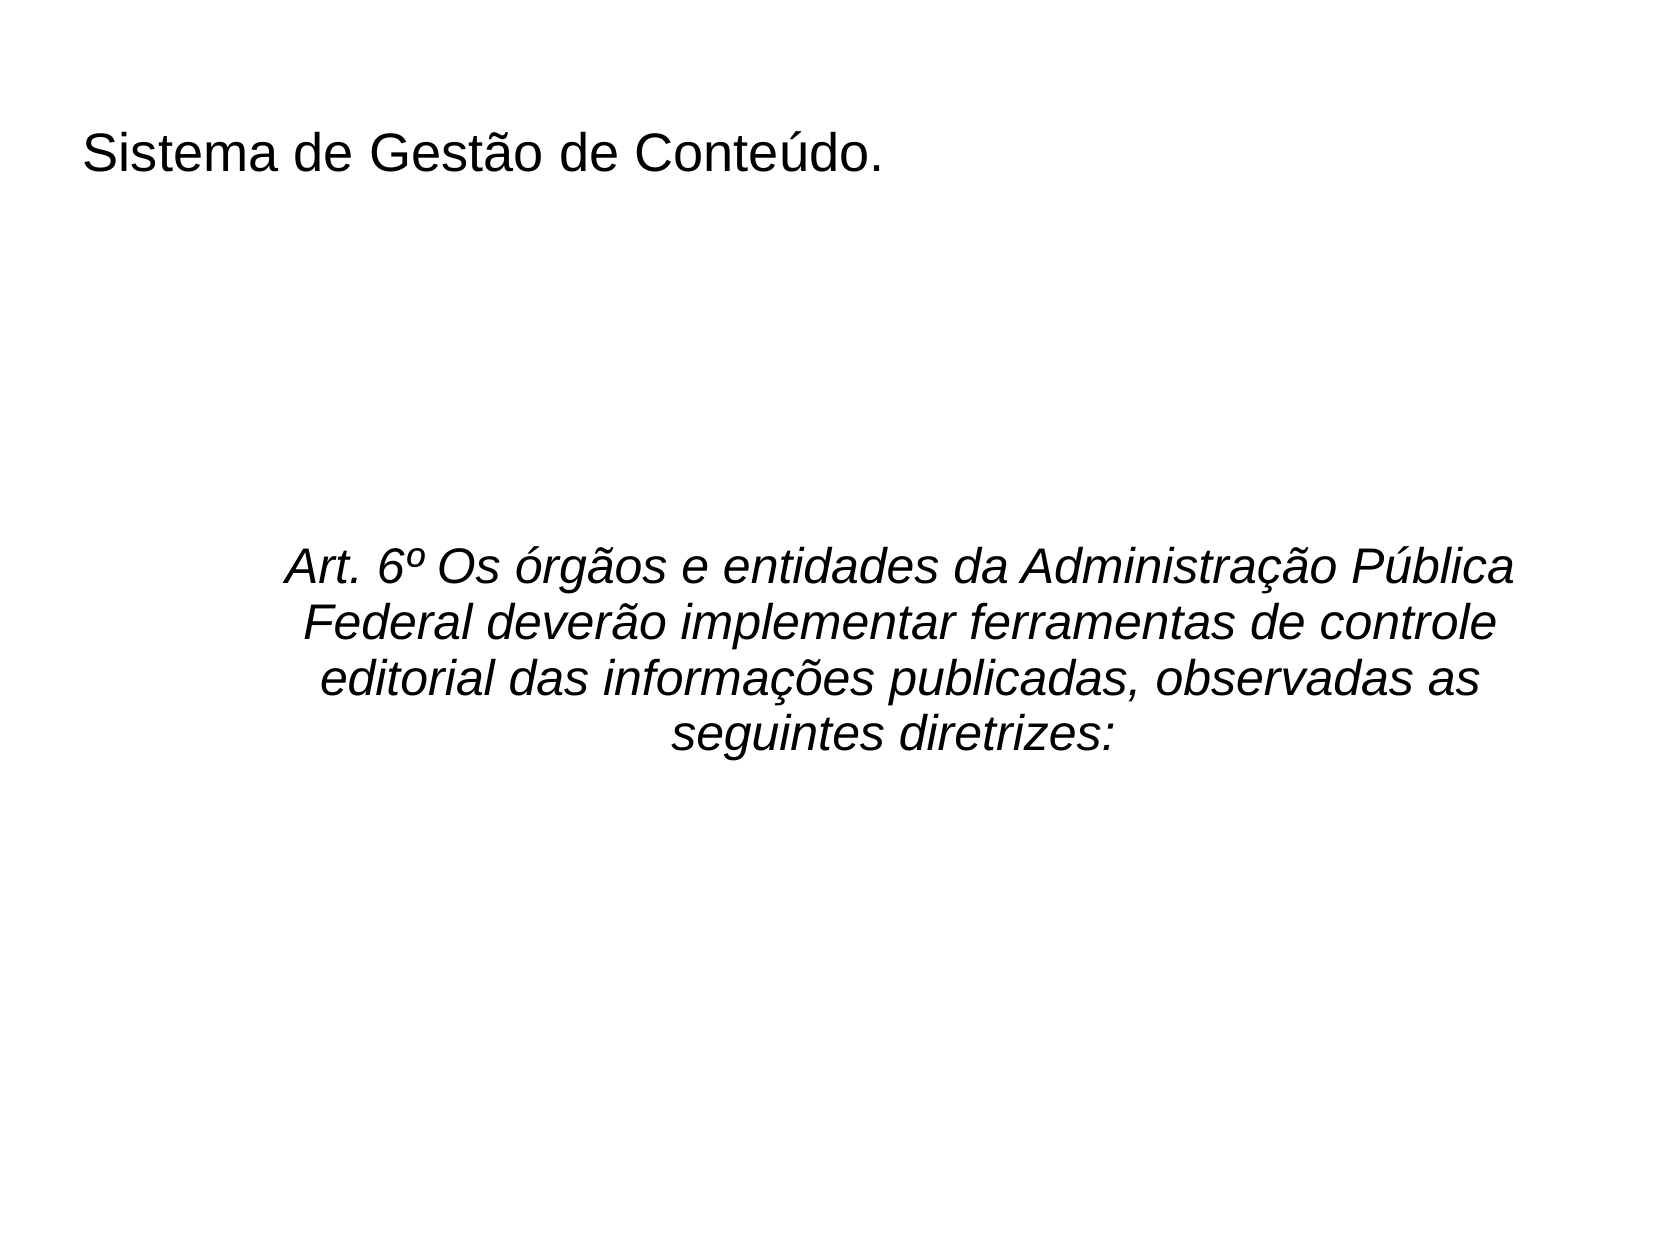

# Sistema de Gestão de Conteúdo.
Art. 6º Os órgãos e entidades da Administração Pública Federal deverão implementar ferramentas de controle editorial das informações publicadas, observadas as seguintes diretrizes: